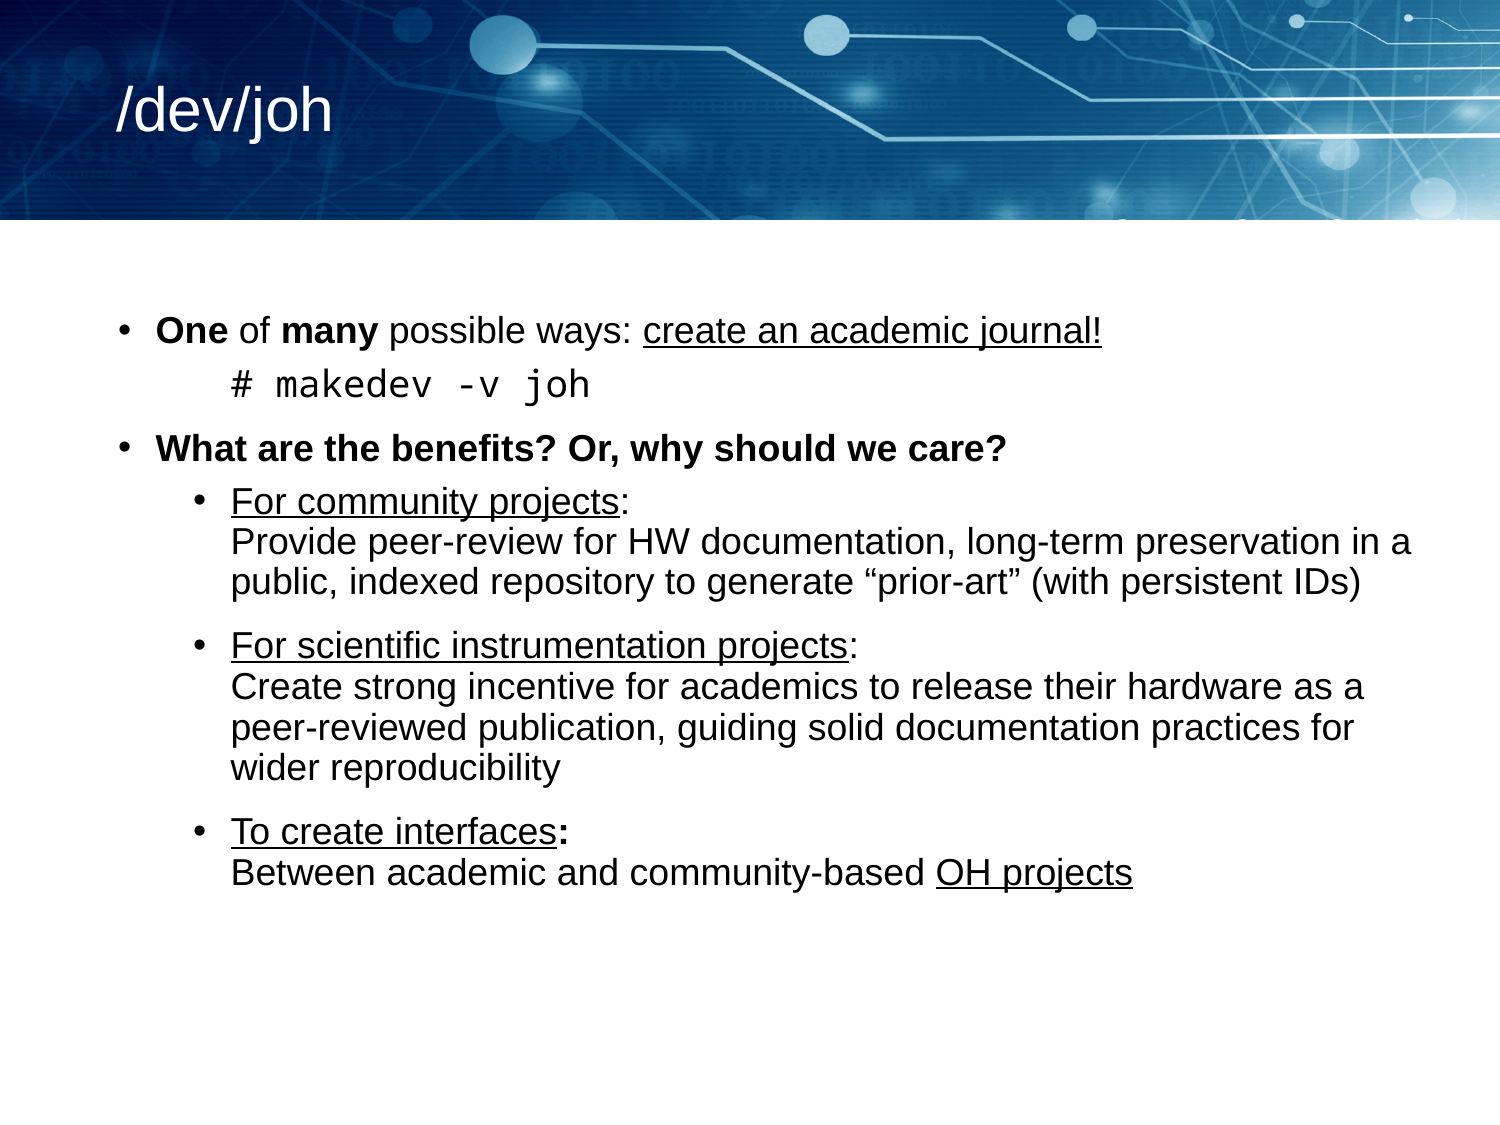

# /dev/joh
One of many possible ways: create an academic journal!
# makedev -v joh
What are the benefits? Or, why should we care?
For community projects:
Provide peer-review for HW documentation, long-term preservation in a public, indexed repository to generate “prior-art” (with persistent IDs)
For scientific instrumentation projects:
Create strong incentive for academics to release their hardware as a peer-reviewed publication, guiding solid documentation practices for wider reproducibility
To create interfaces:
Between academic and community-based OH projects